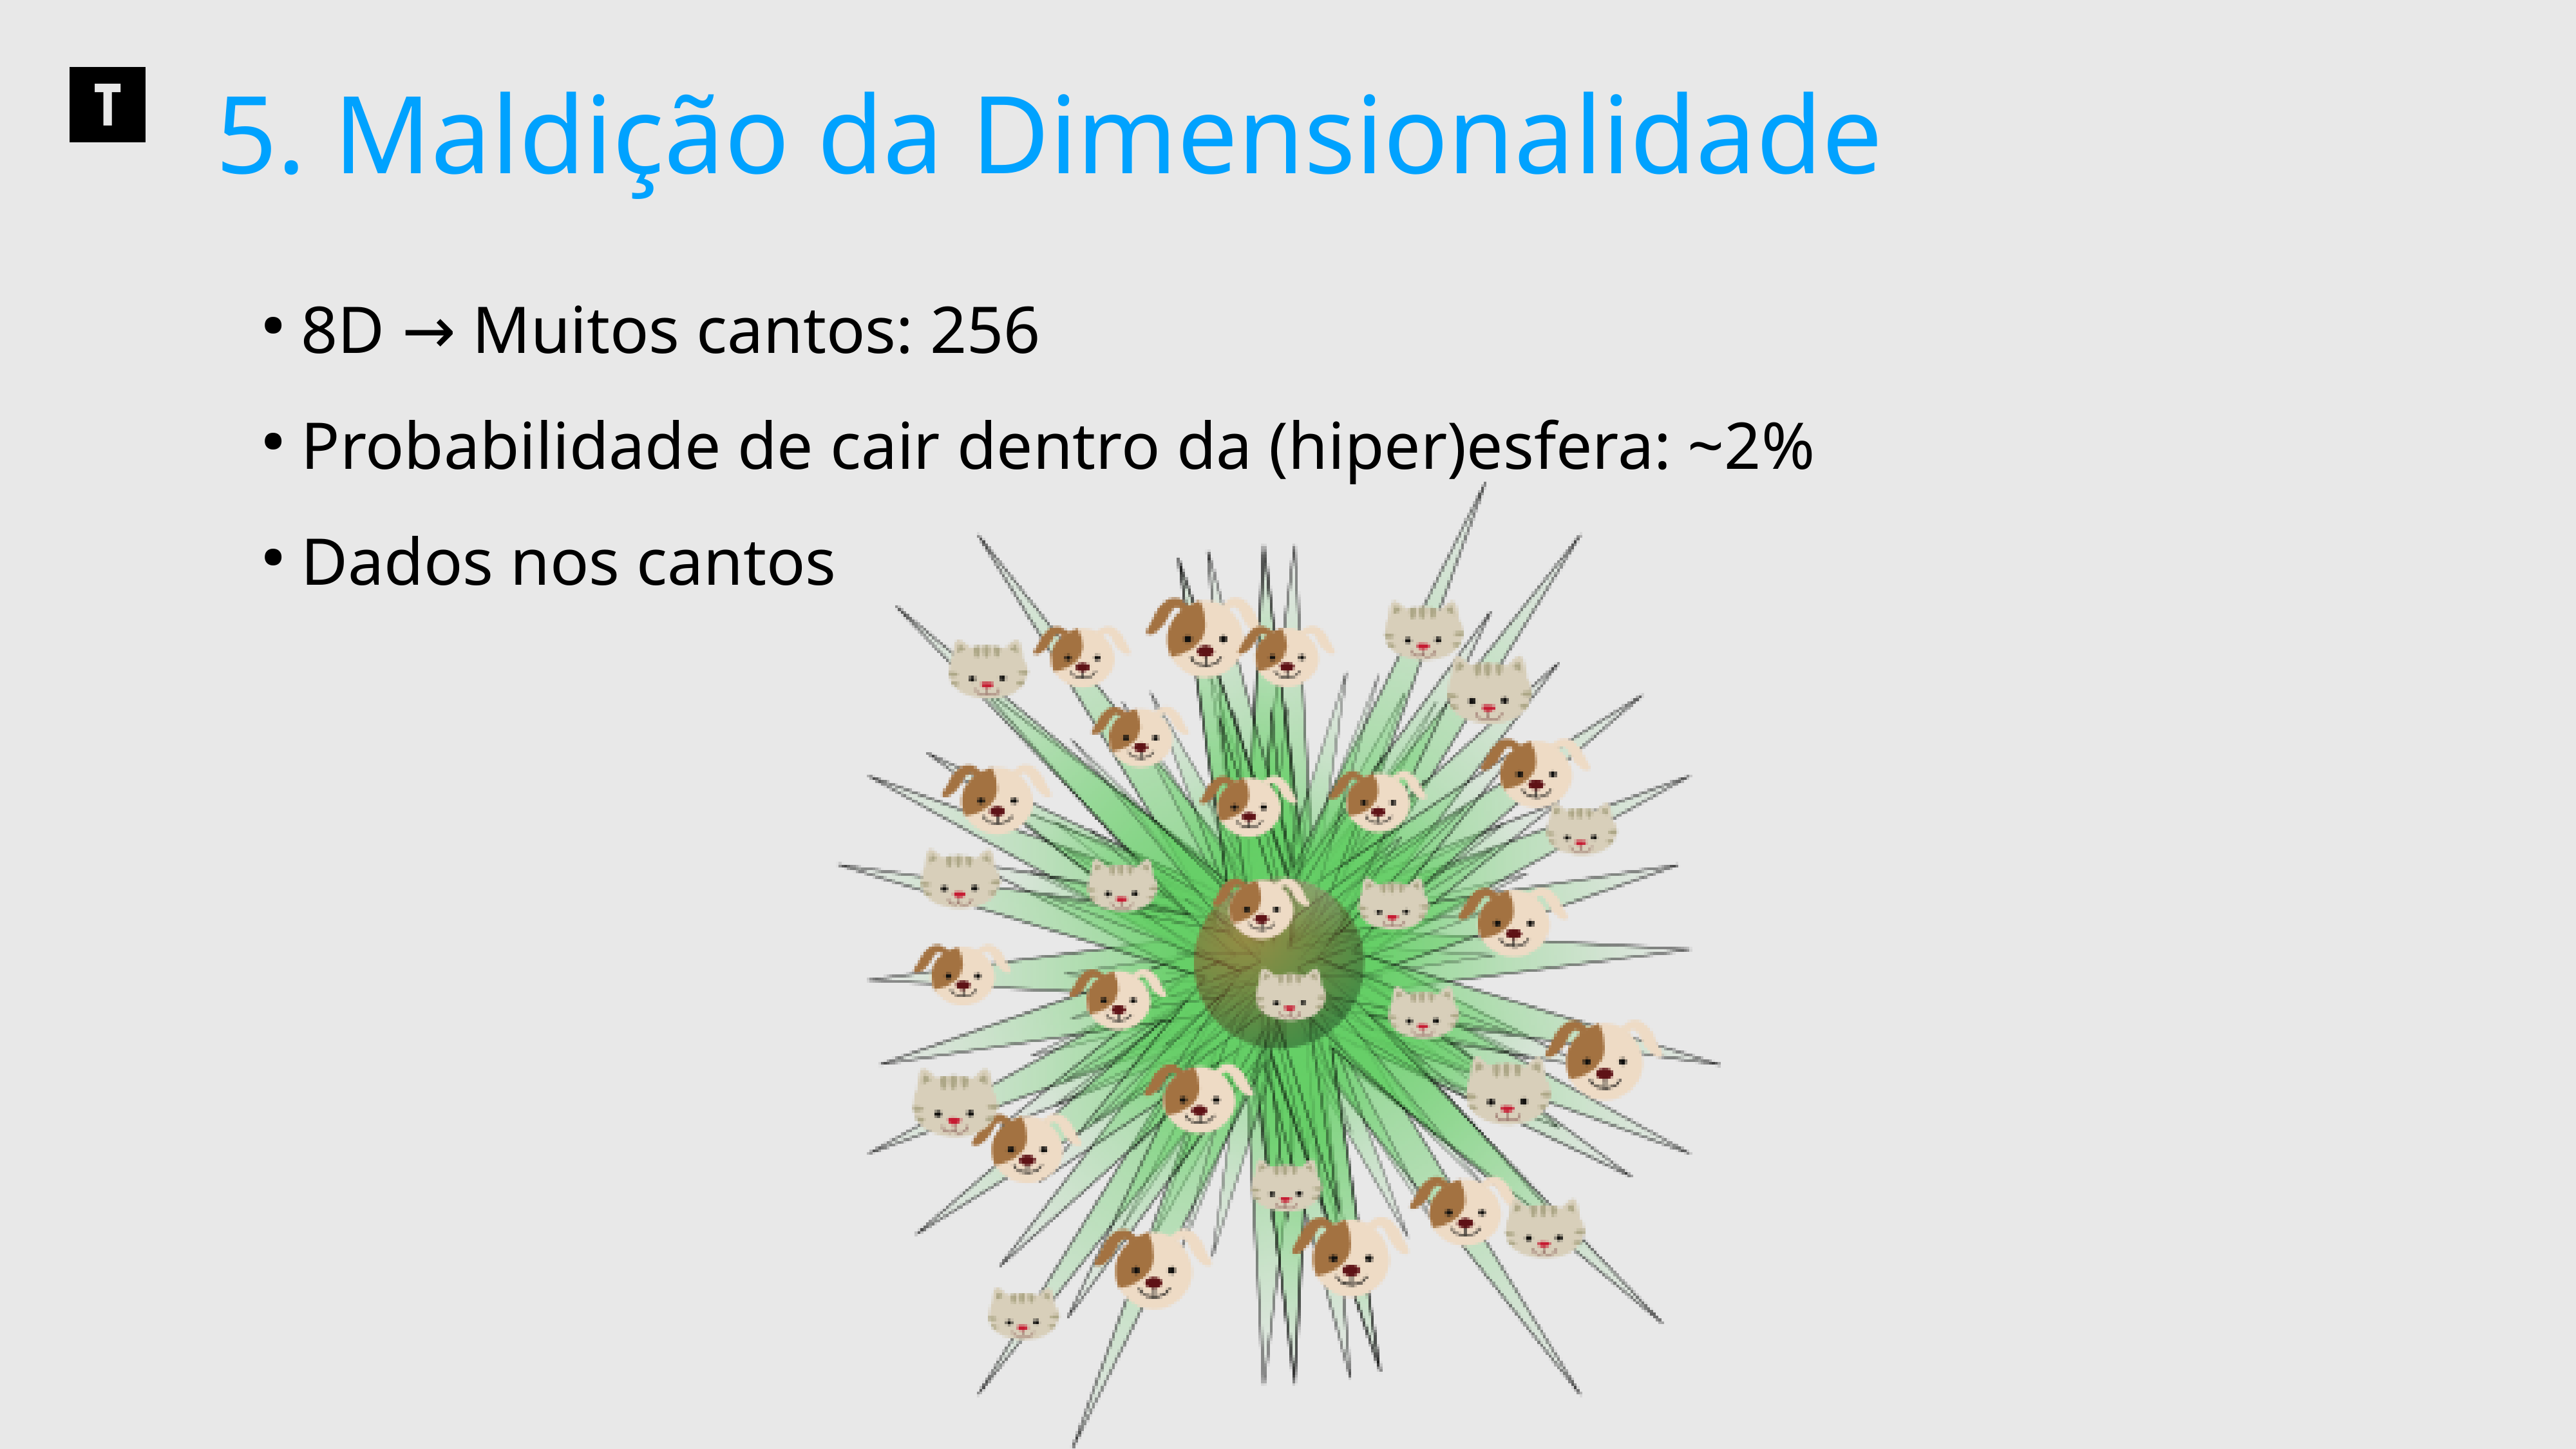

5. Maldição da Dimensionalidade
 8D → Muitos cantos: 256
 Probabilidade de cair dentro da (hiper)esfera: ~2%
 Dados nos cantos